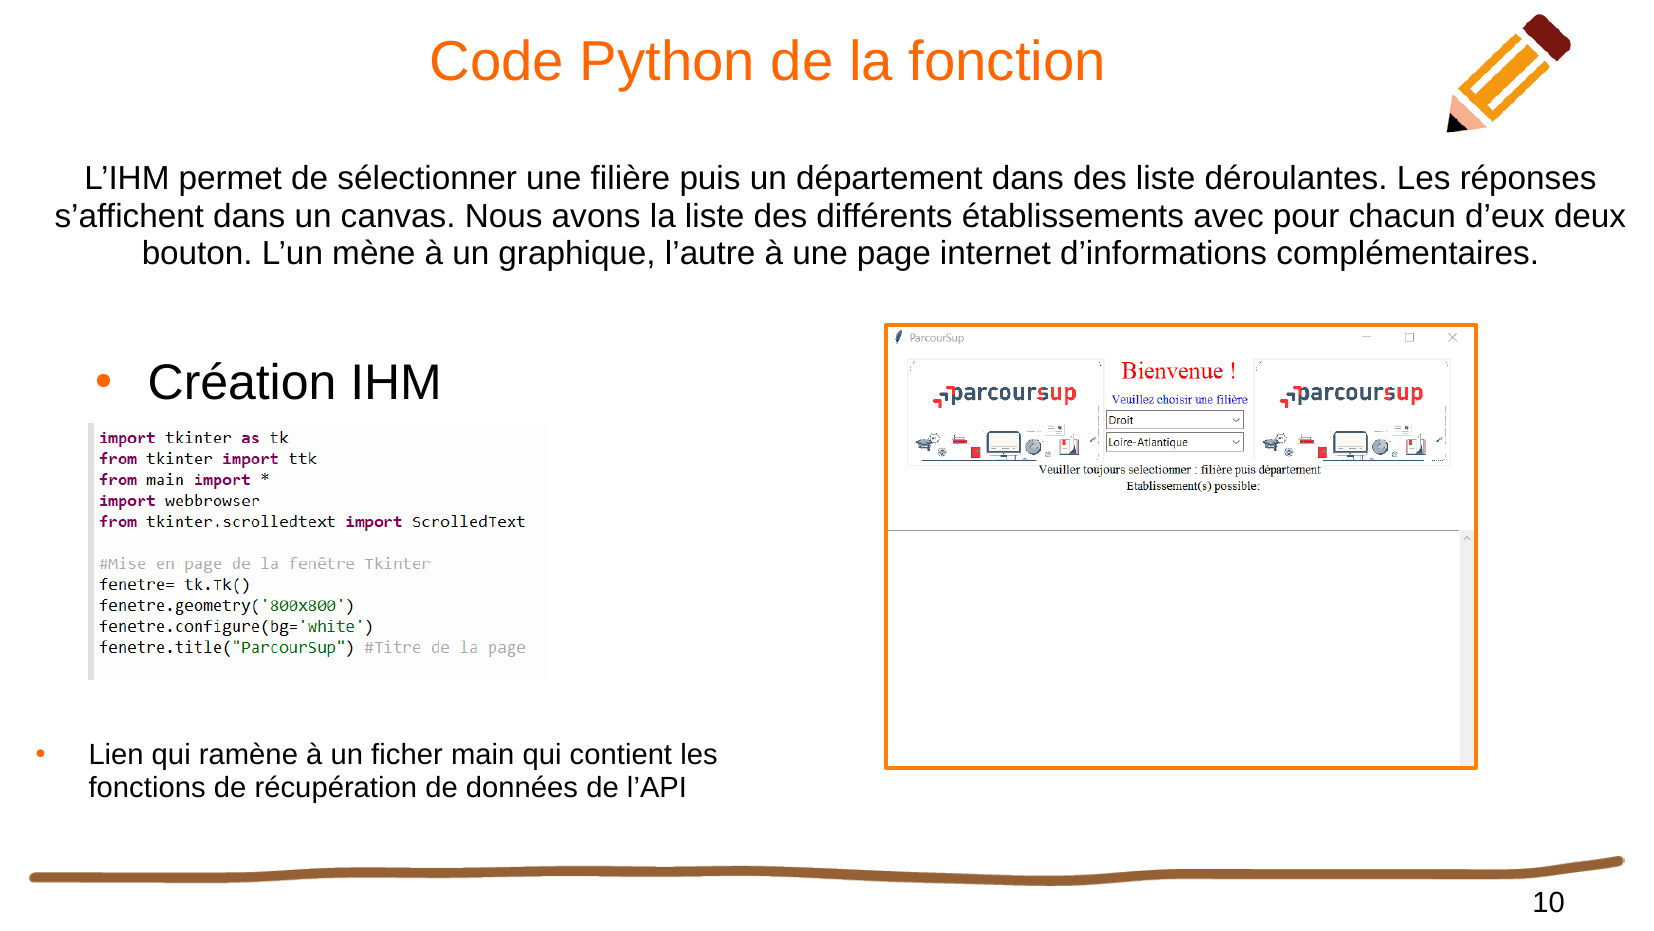

# Code Python de la fonction
L’IHM permet de sélectionner une filière puis un département dans des liste déroulantes. Les réponses s’affichent dans un canvas. Nous avons la liste des différents établissements avec pour chacun d’eux deux bouton. L’un mène à un graphique, l’autre à une page internet d’informations complémentaires.
Création IHM
Lien qui ramène à un ficher main qui contient les fonctions de récupération de données de l’API
10